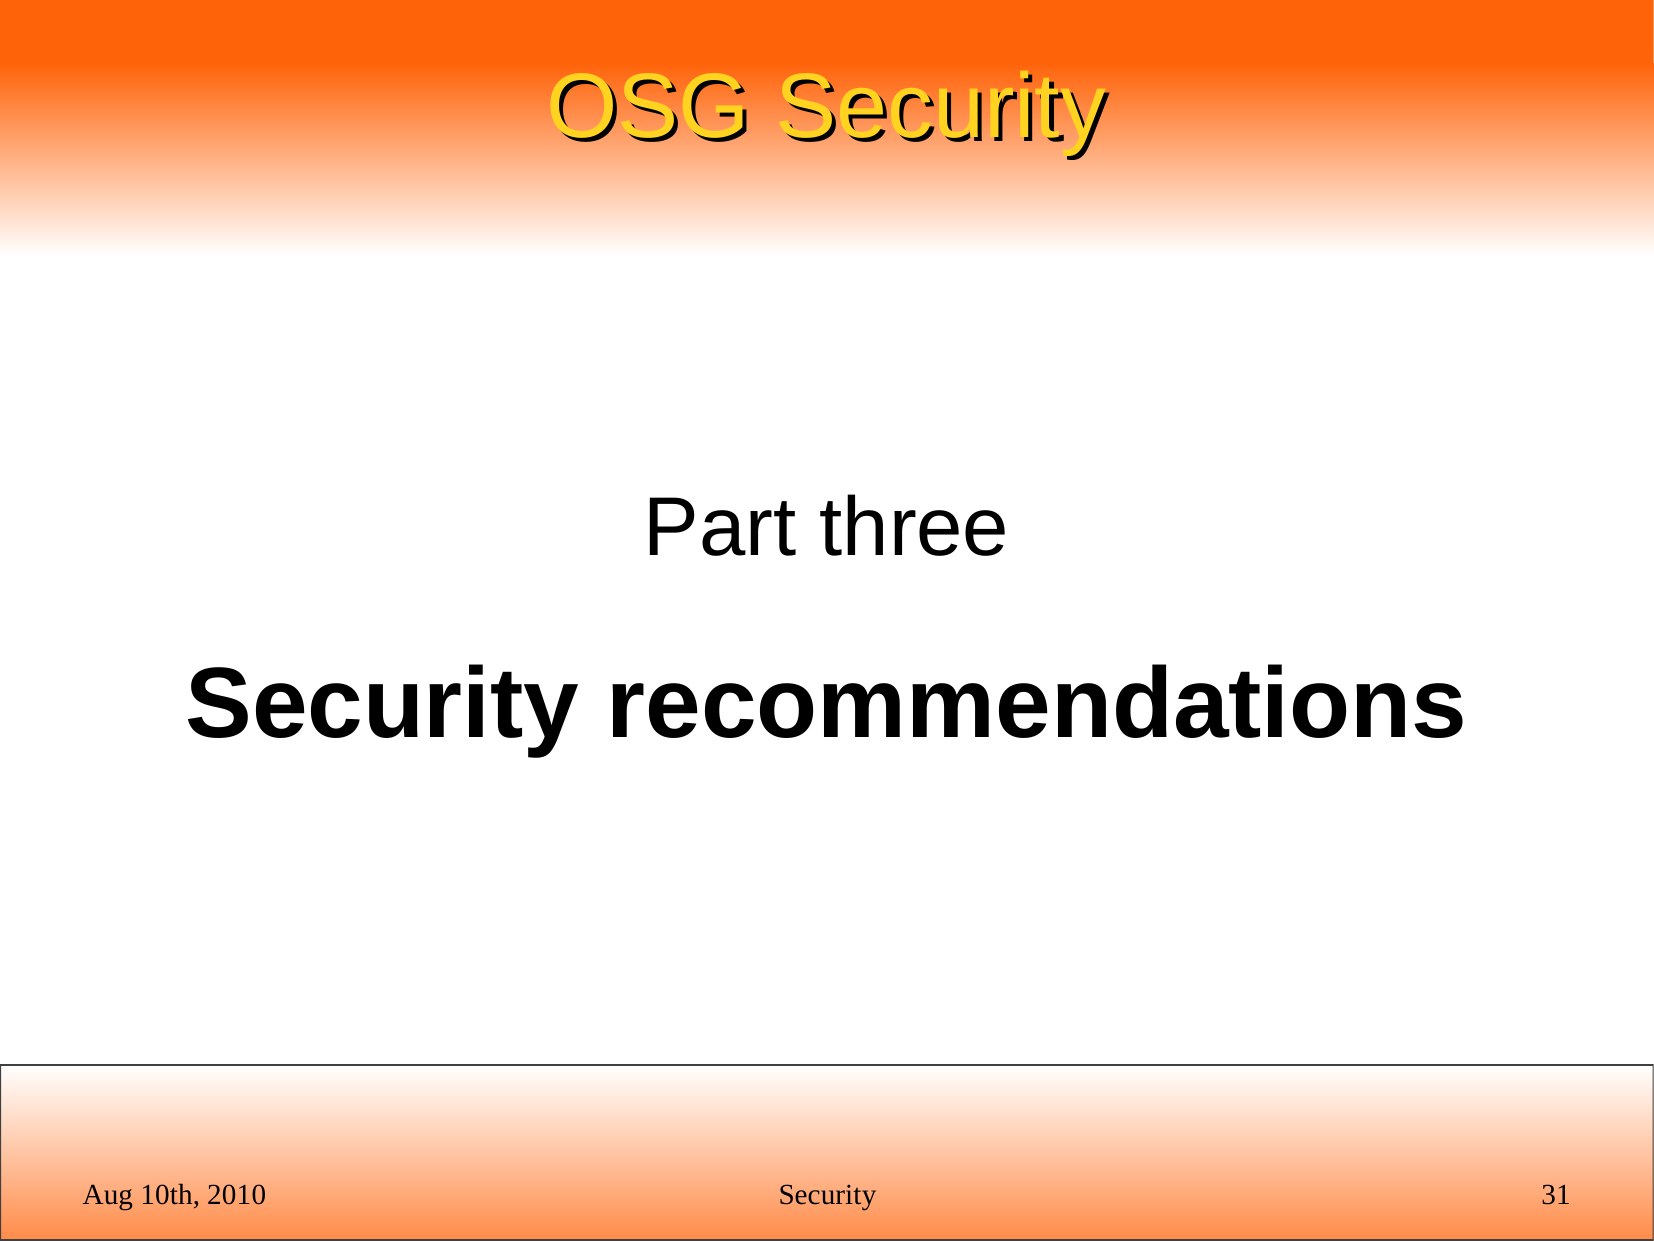

# OSG Security
Part three
Security recommendations
Aug 10th, 2010
Security
31